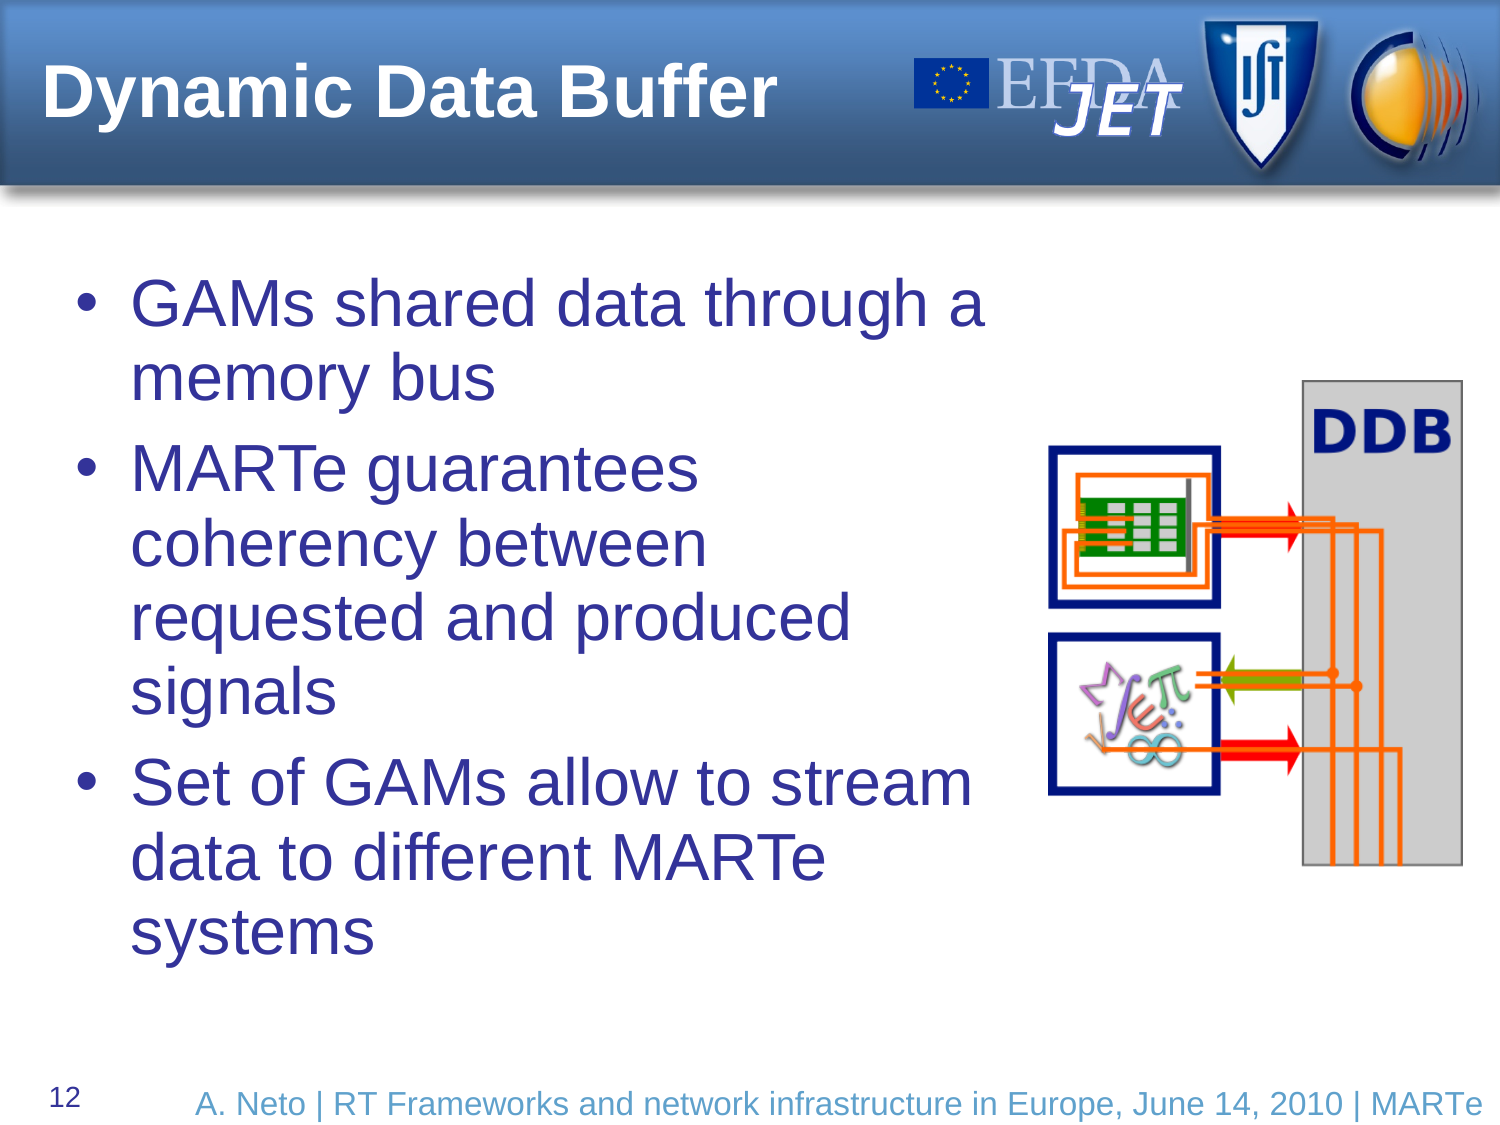

# Dynamic Data Buffer
GAMs shared data through a memory bus
MARTe guarantees coherency between requested and produced signals
Set of GAMs allow to stream data to different MARTe systems